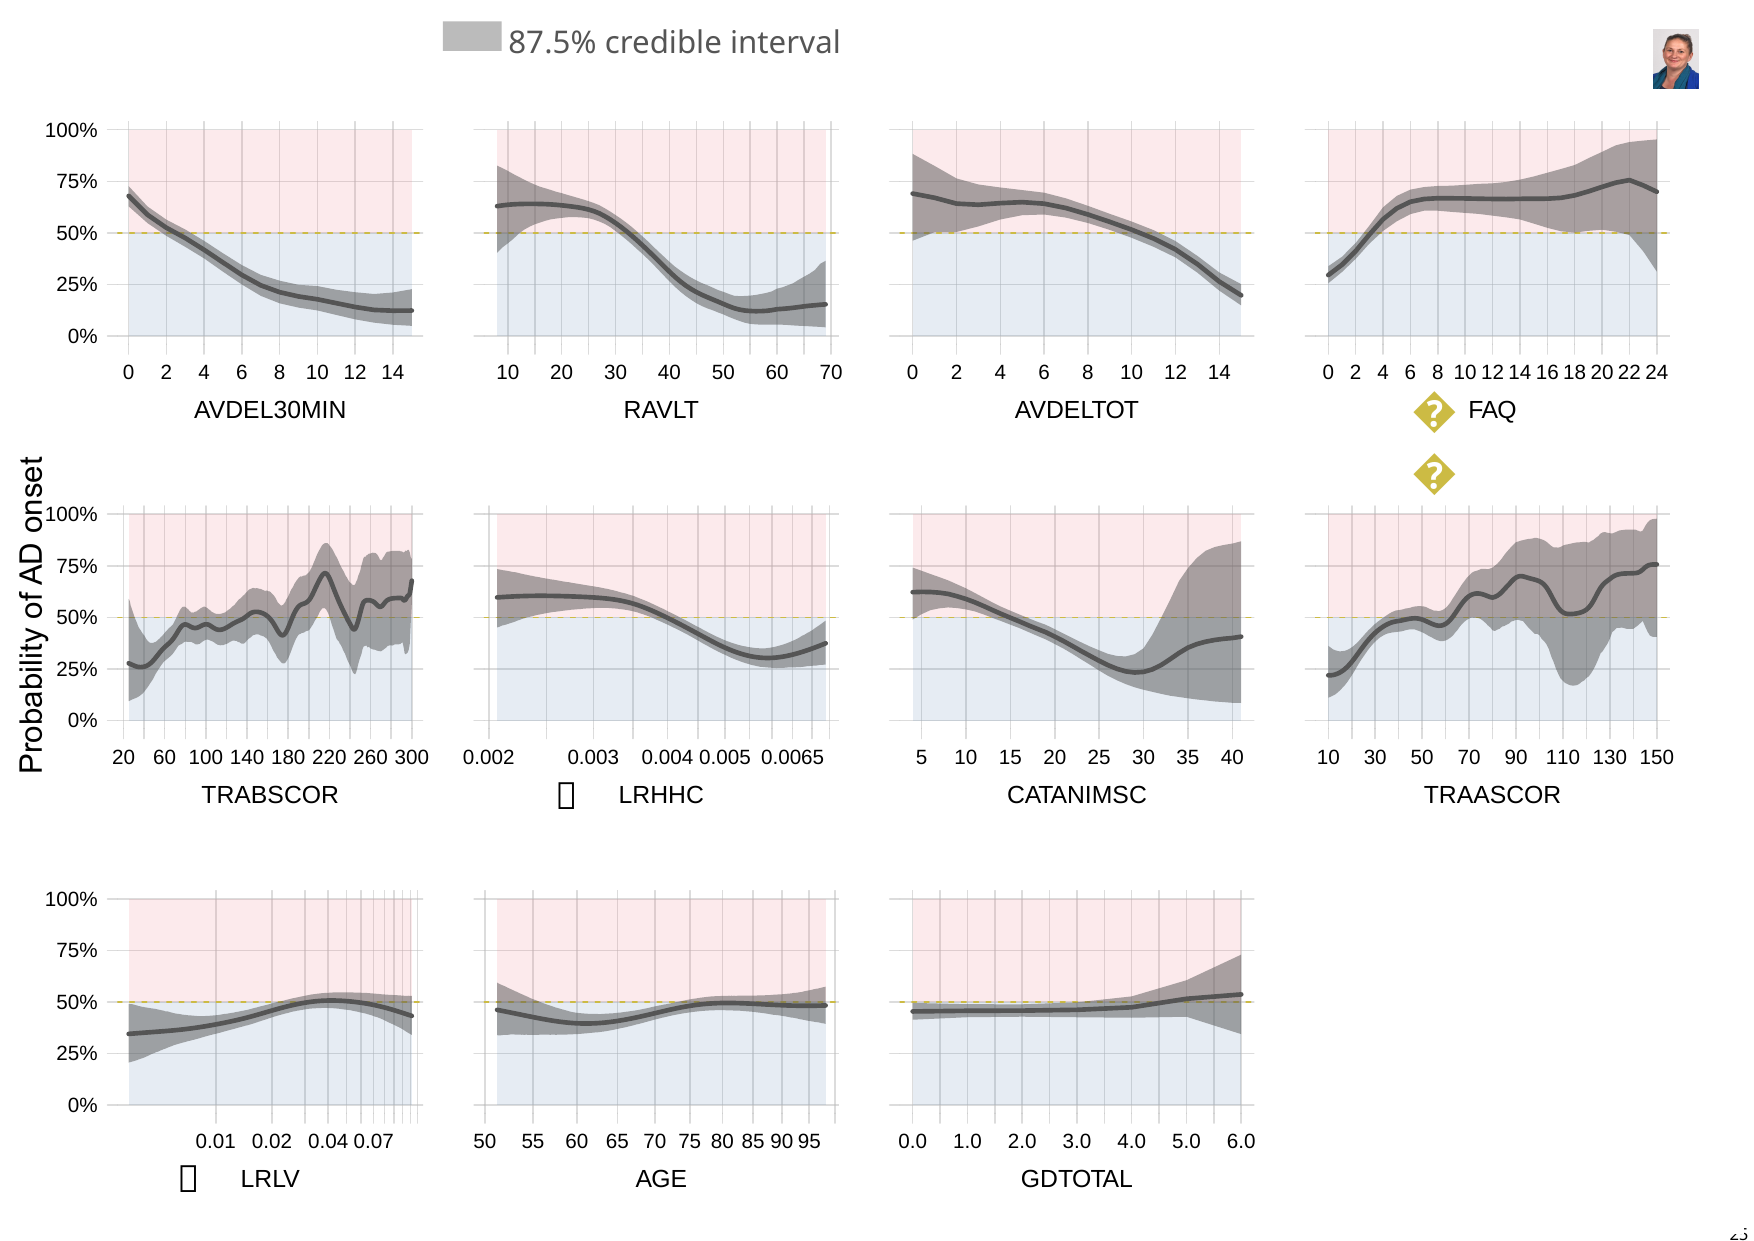

87.5% credible interval
👪
Probability of AD onset
Probability of AD onset
🧠
🧠
25